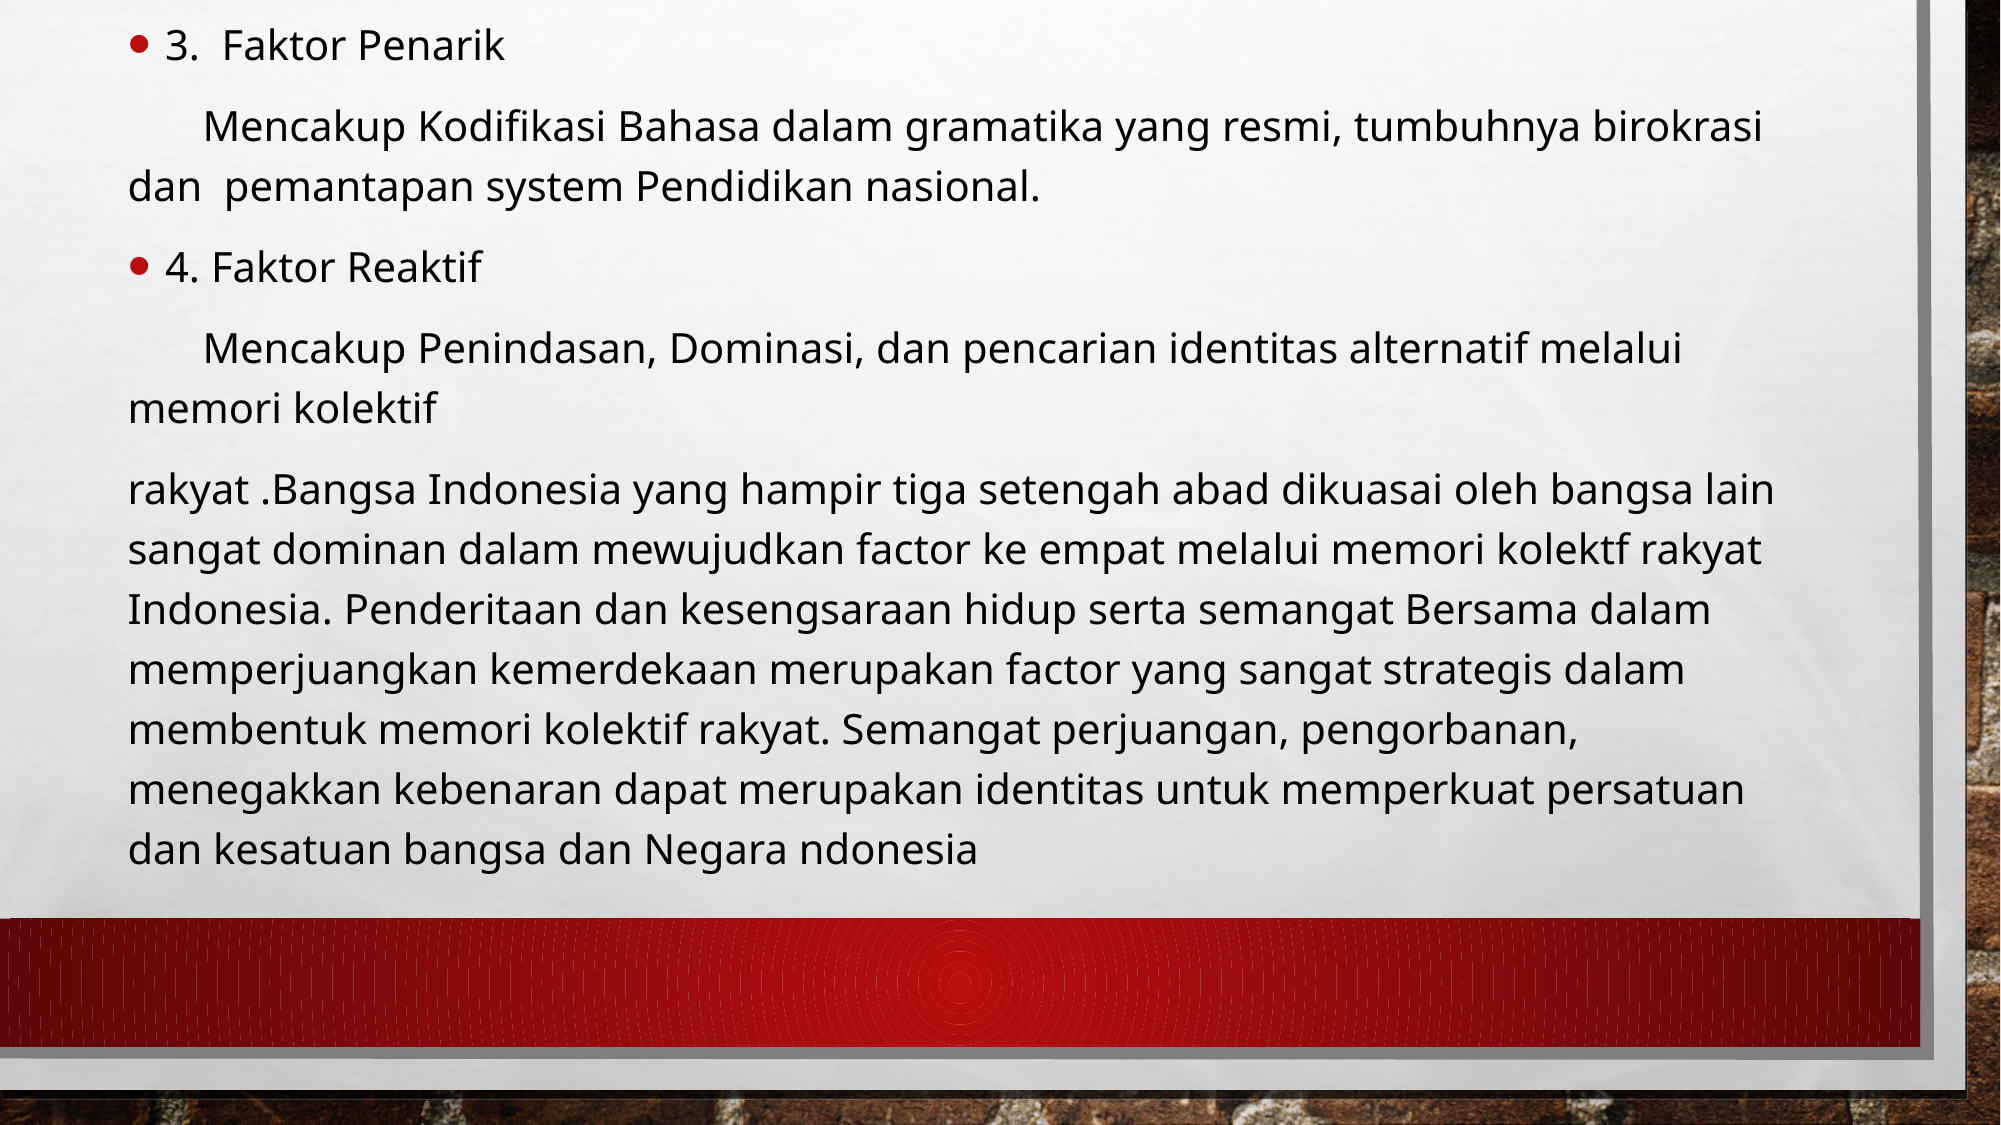

# 3. Faktor Penarik
	Mencakup Kodifikasi Bahasa dalam gramatika yang resmi, tumbuhnya birokrasi dan pemantapan system Pendidikan nasional.
4. Faktor Reaktif
	Mencakup Penindasan, Dominasi, dan pencarian identitas alternatif melalui memori kolektif
rakyat .Bangsa Indonesia yang hampir tiga setengah abad dikuasai oleh bangsa lain sangat dominan dalam mewujudkan factor ke empat melalui memori kolektf rakyat Indonesia. Penderitaan dan kesengsaraan hidup serta semangat Bersama dalam memperjuangkan kemerdekaan merupakan factor yang sangat strategis dalam membentuk memori kolektif rakyat. Semangat perjuangan, pengorbanan, menegakkan kebenaran dapat merupakan identitas untuk memperkuat persatuan dan kesatuan bangsa dan Negara ndonesia